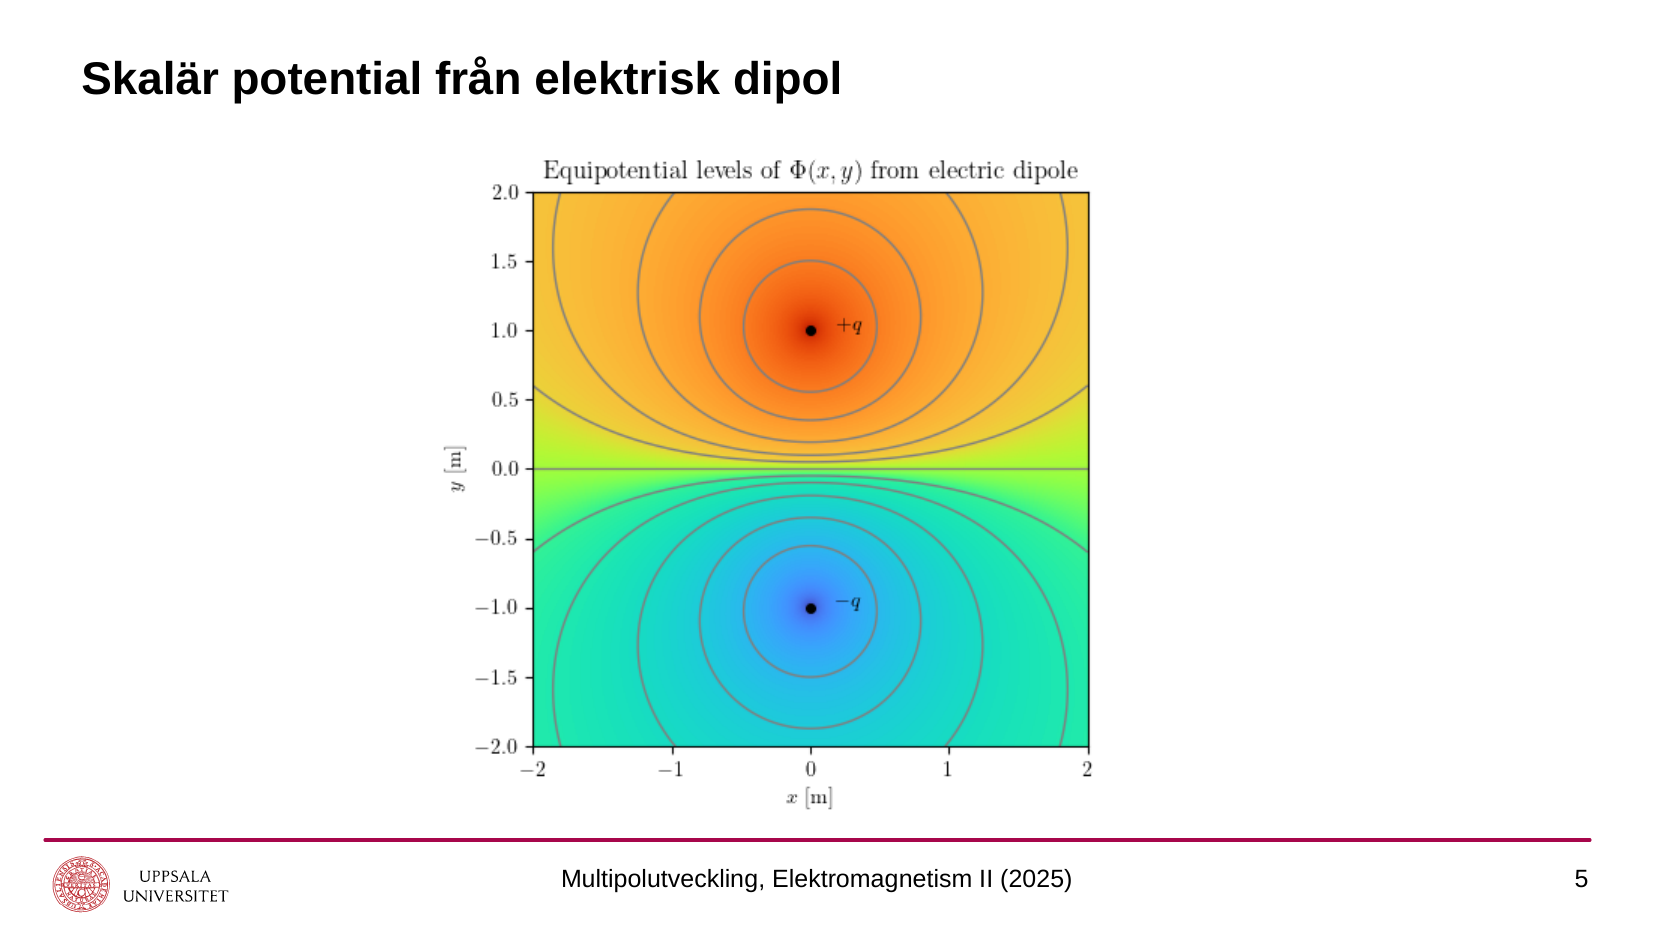

# Skalär potential från elektrisk dipol
5
Multipolutveckling, Elektromagnetism II (2025)